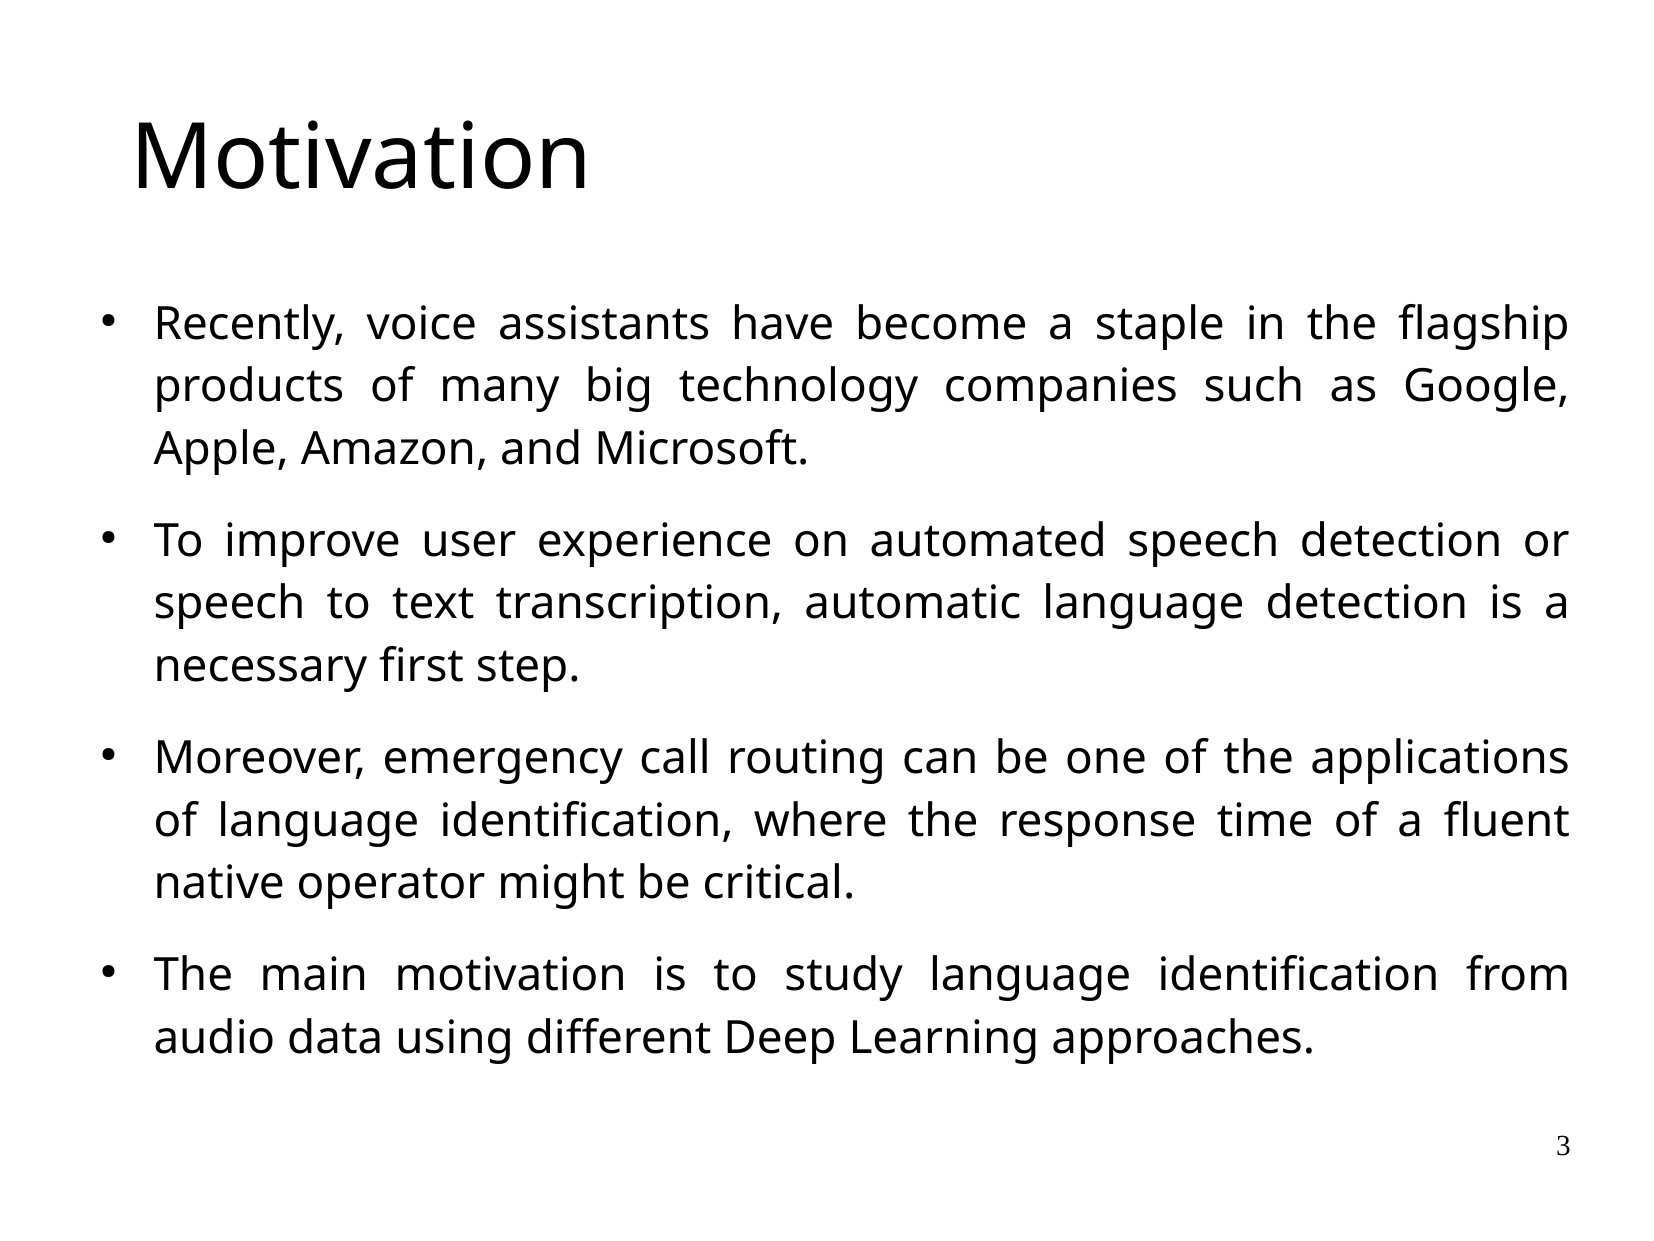

# Motivation
Recently, voice assistants have become a staple in the flagship products of many big technology companies such as Google, Apple, Amazon, and Microsoft.
To improve user experience on automated speech detection or speech to text transcription, automatic language detection is a necessary first step.
Moreover, emergency call routing can be one of the applications of language identification, where the response time of a fluent native operator might be critical.
The main motivation is to study language identification from audio data using different Deep Learning approaches.
3